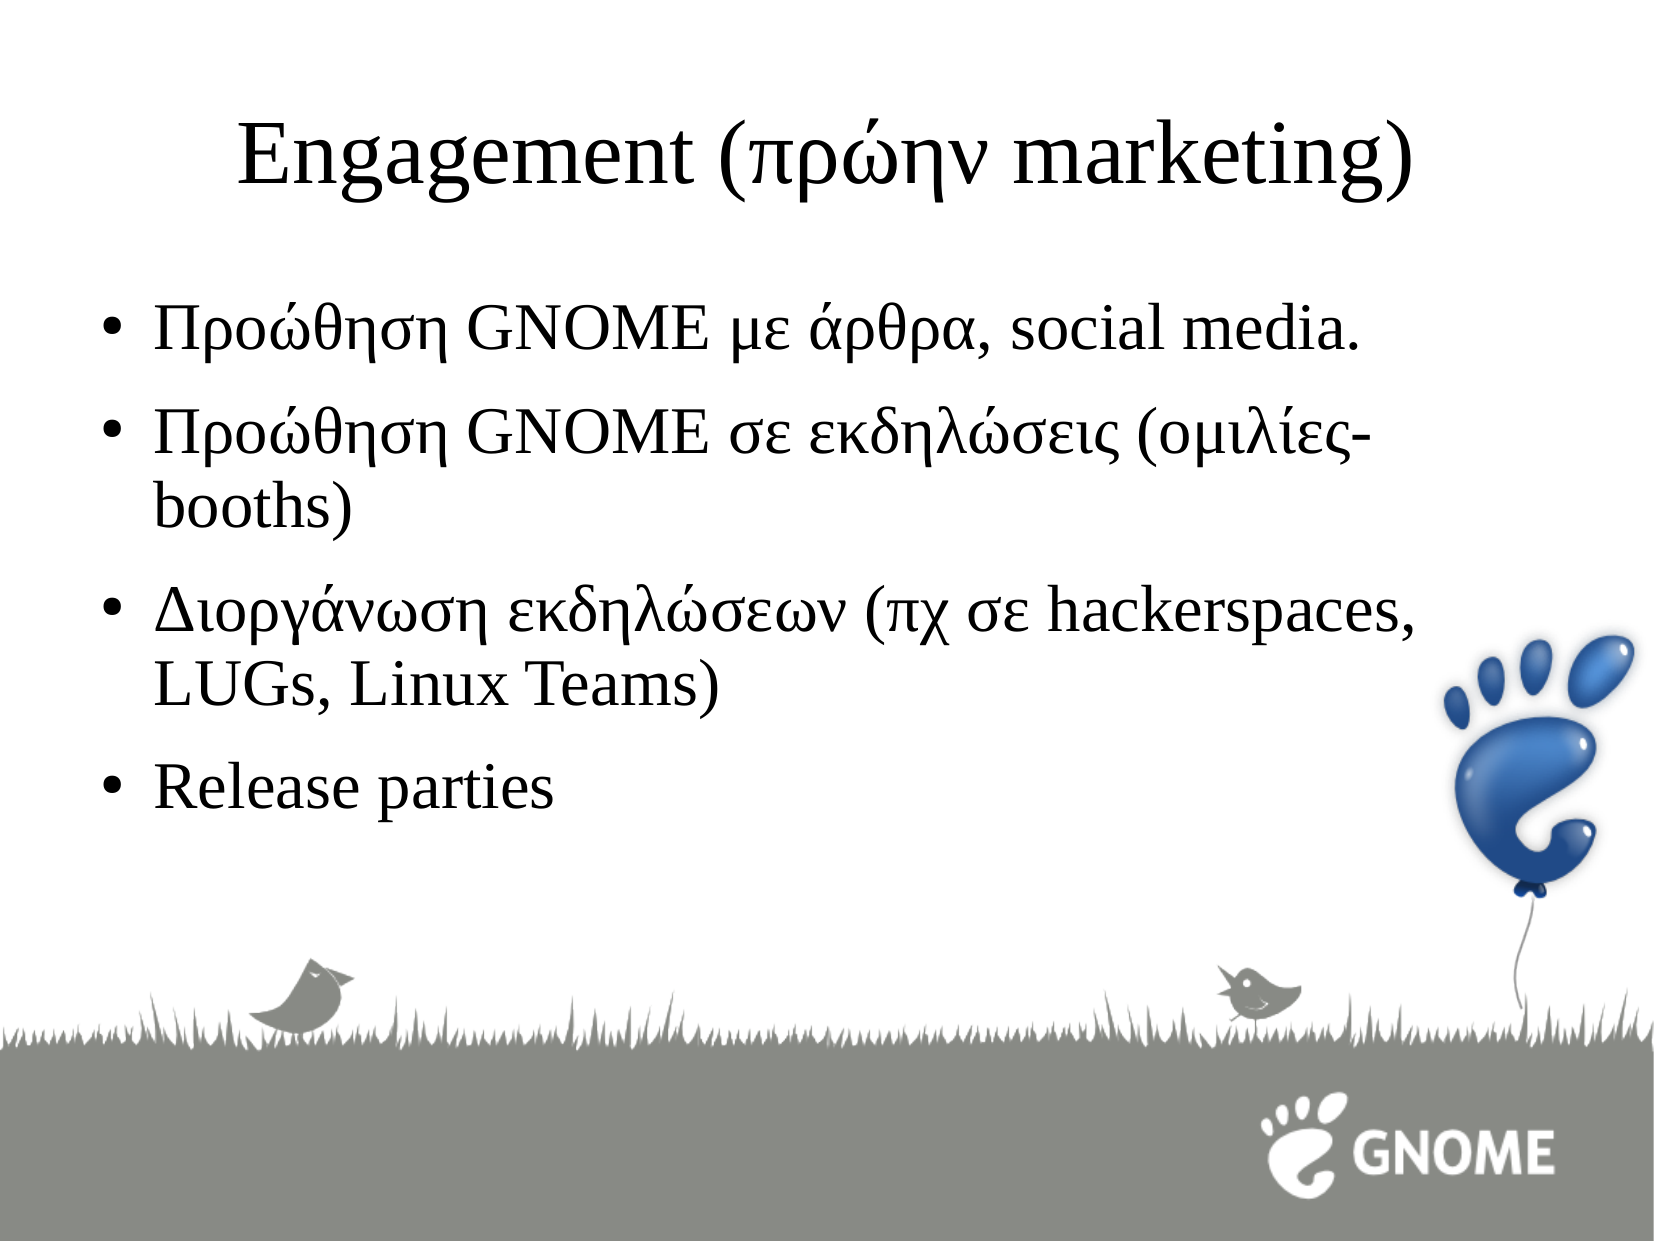

# Engagement (πρώην marketing)
Προώθηση GNOME με άρθρα, social media.
Προώθηση GNOME σε εκδηλώσεις (ομιλίες-booths)
Διοργάνωση εκδηλώσεων (πχ σε hackerspaces, LUGs, Linux Teams)
Release parties